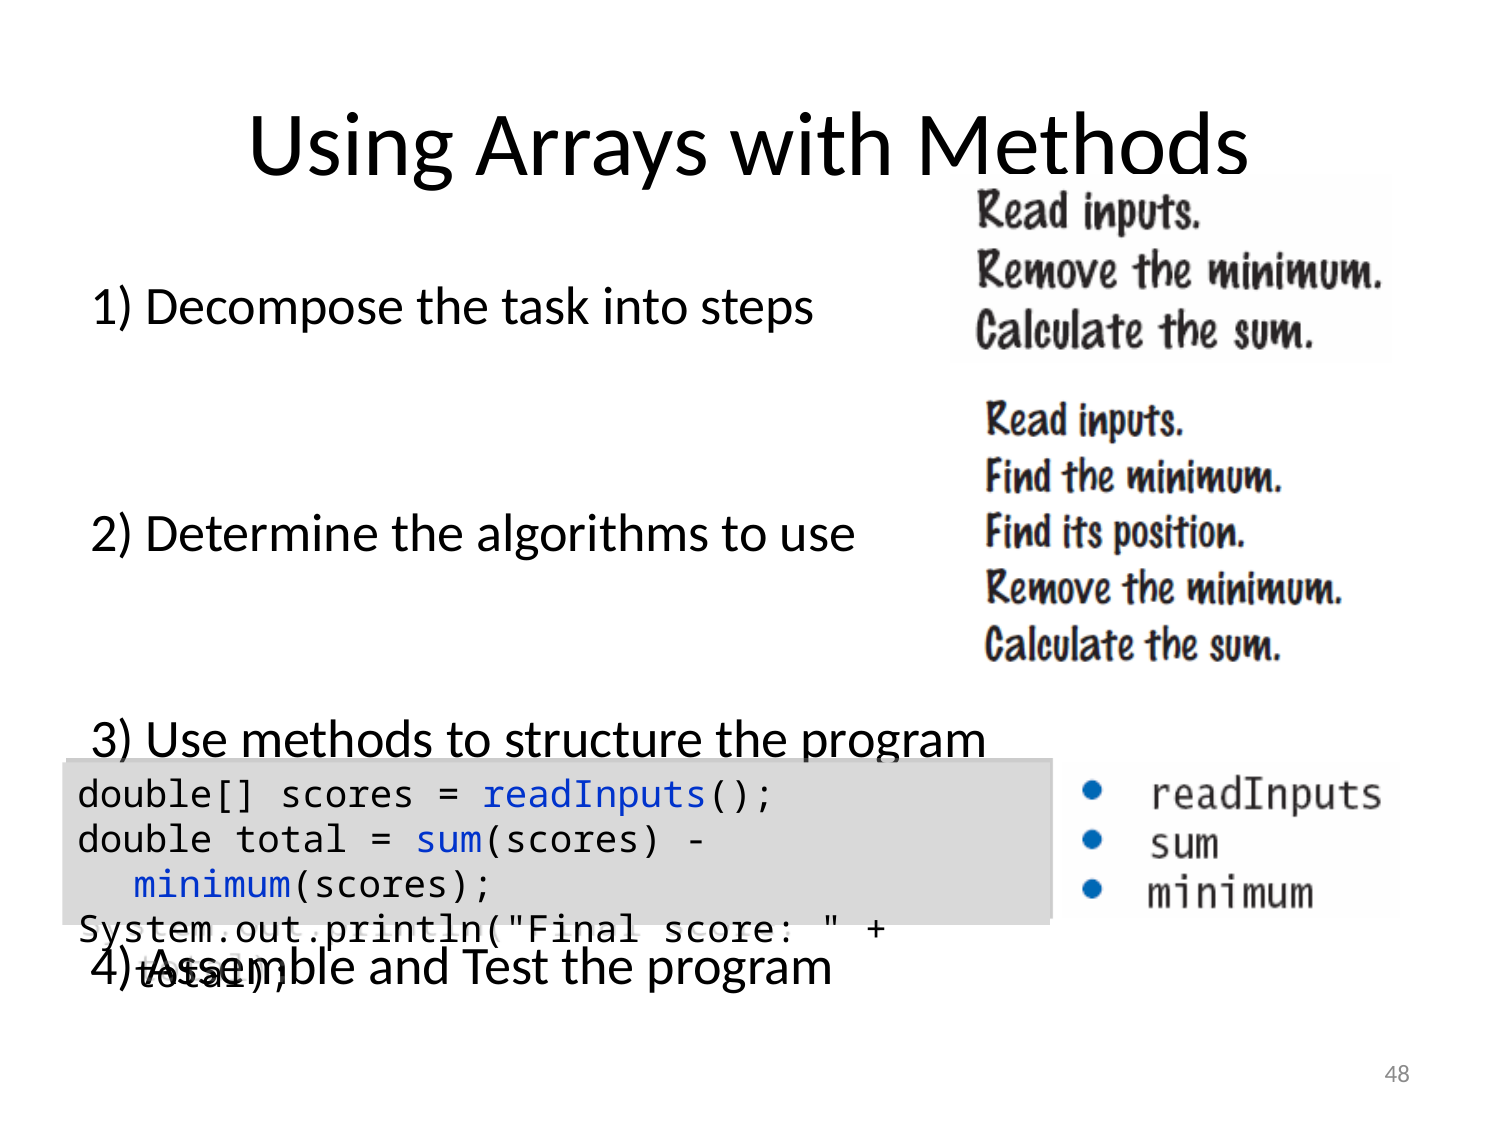

# Using Arrays with Methods
1) Decompose the task into steps
2) Determine the algorithms to use
3) Use methods to structure the program
4) Assemble and Test the program
double[] scores = readInputs();
double total = sum(scores) - minimum(scores);
System.out.println("Final score: " + total);